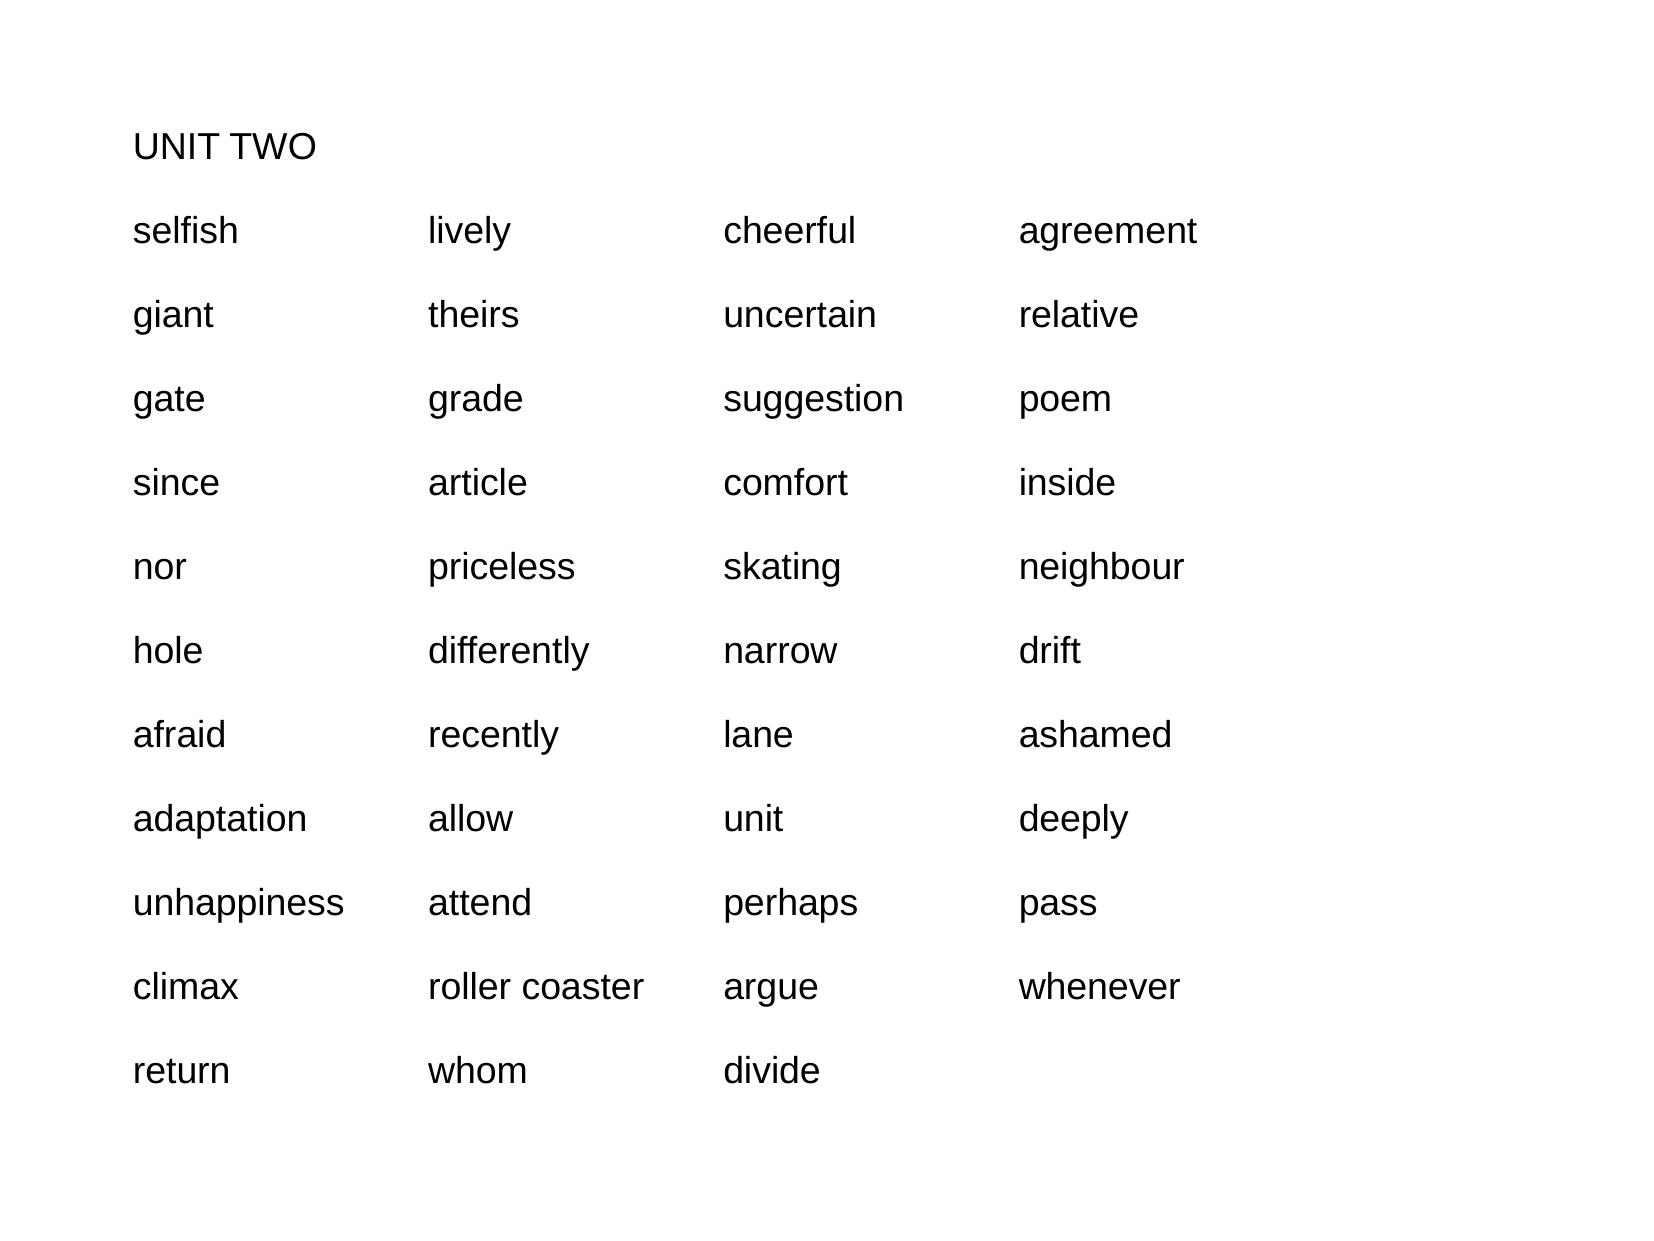

UNIT TWO
selfish			lively			cheerful			agreement
giant			theirs			uncertain		relative
gate				grade			suggestion		poem
since			article			comfort			inside
nor				priceless			skating			neighbour
hole				differently		narrow			drift
afraid			recently			lane				ashamed
adaptation		allow			unit				deeply
unhappiness		attend			perhaps			pass
climax			roller coaster		argue			whenever
return			whom			divide